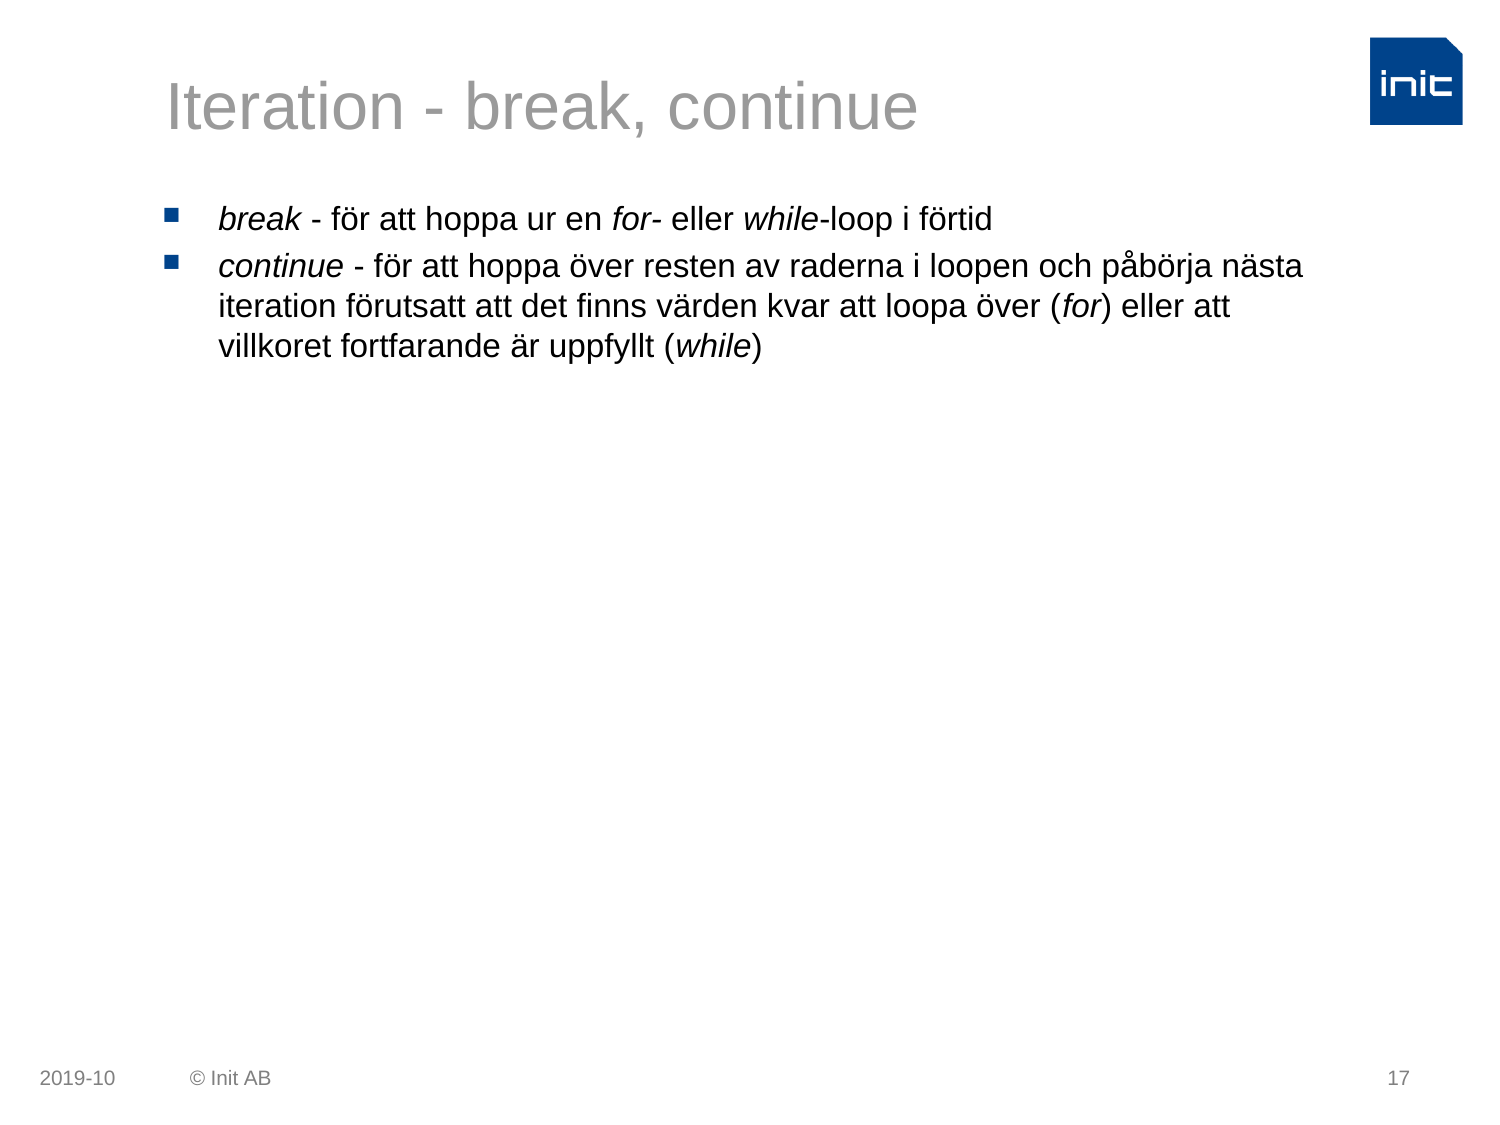

Iteration - break, continue
break - för att hoppa ur en for- eller while-loop i förtid
continue - för att hoppa över resten av raderna i loopen och påbörja nästa iteration förutsatt att det finns värden kvar att loopa över (for) eller att villkoret fortfarande är uppfyllt (while)
2019-10
© Init AB